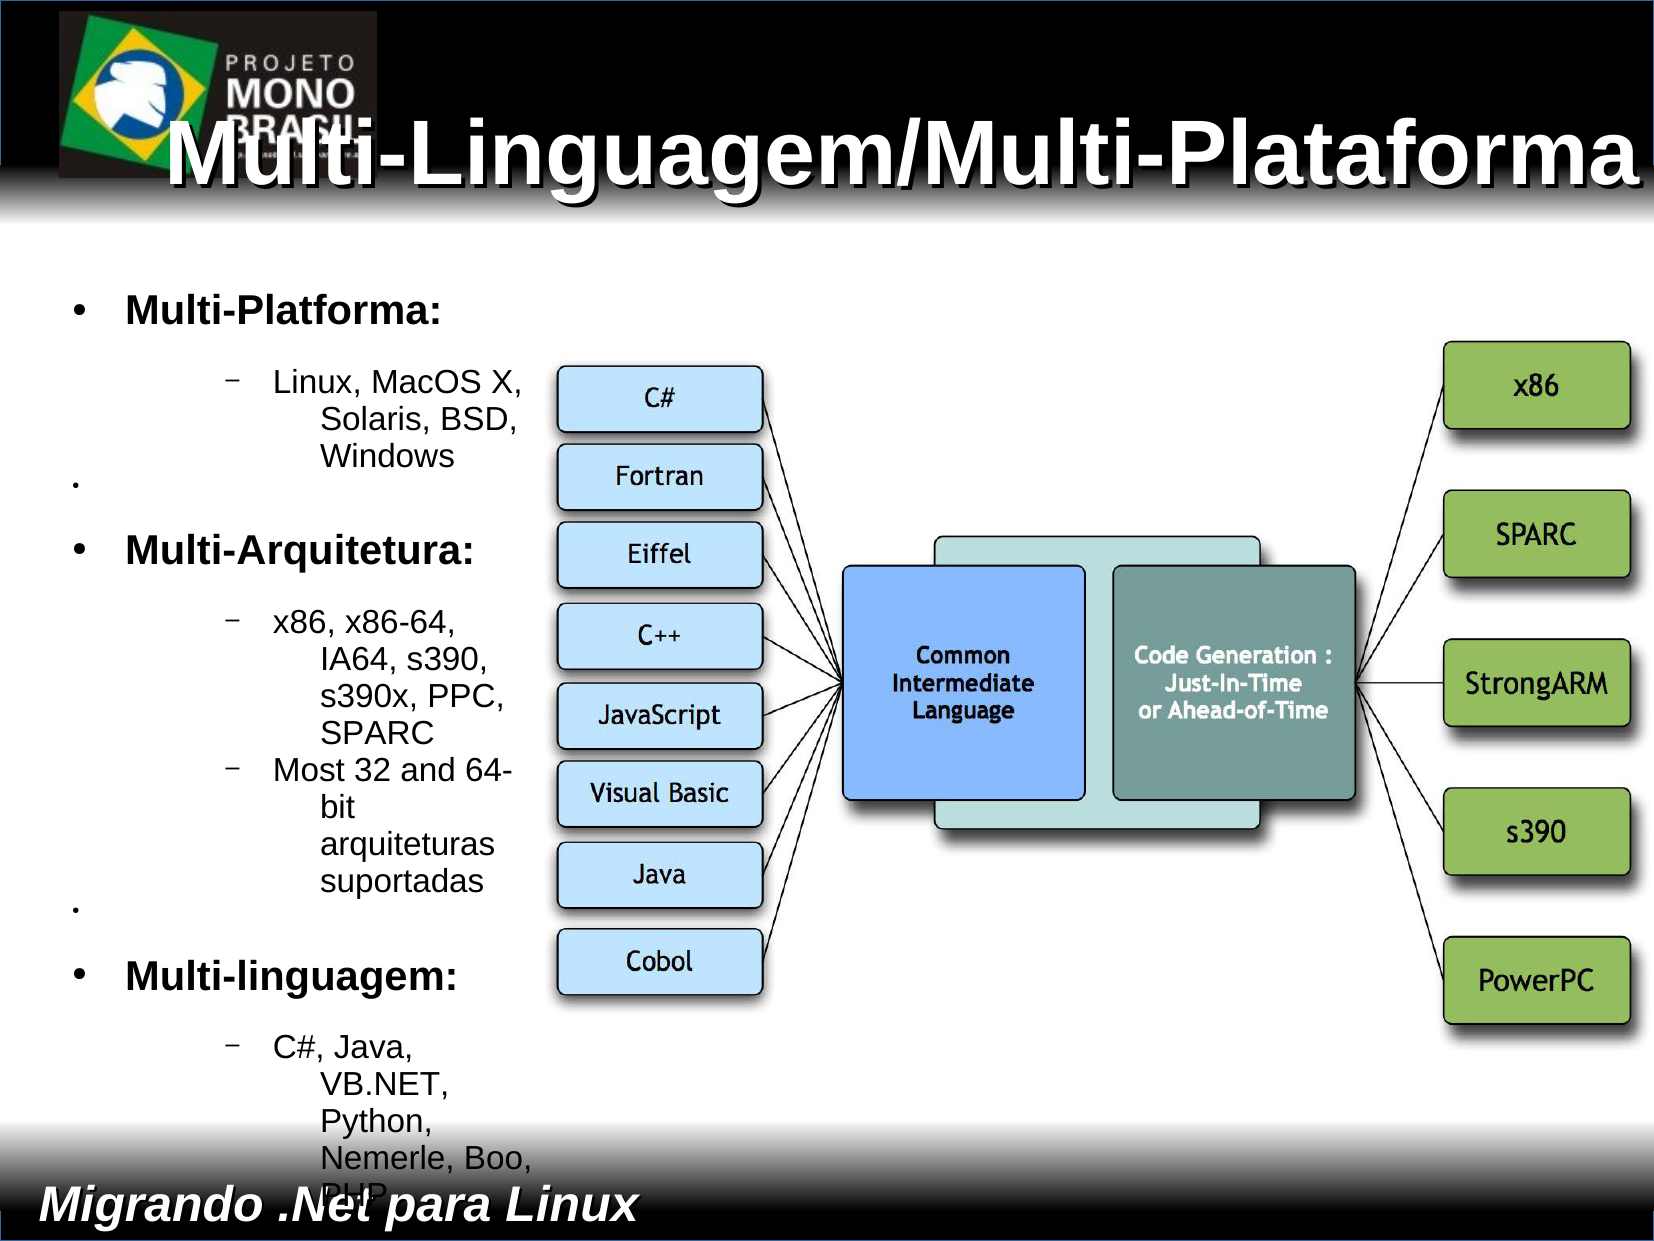

# Multi-Linguagem/Multi-Plataforma
Multi-Platforma:
Linux, MacOS X, Solaris, BSD, Windows
Multi-Arquitetura:
x86, x86-64, IA64, s390, s390x, PPC, SPARC
Most 32 and 64-bit arquiteturas suportadas
Multi-linguagem:
C#, Java, VB.NET, Python, Nemerle, Boo, PHP
Migrando .Net para Linux